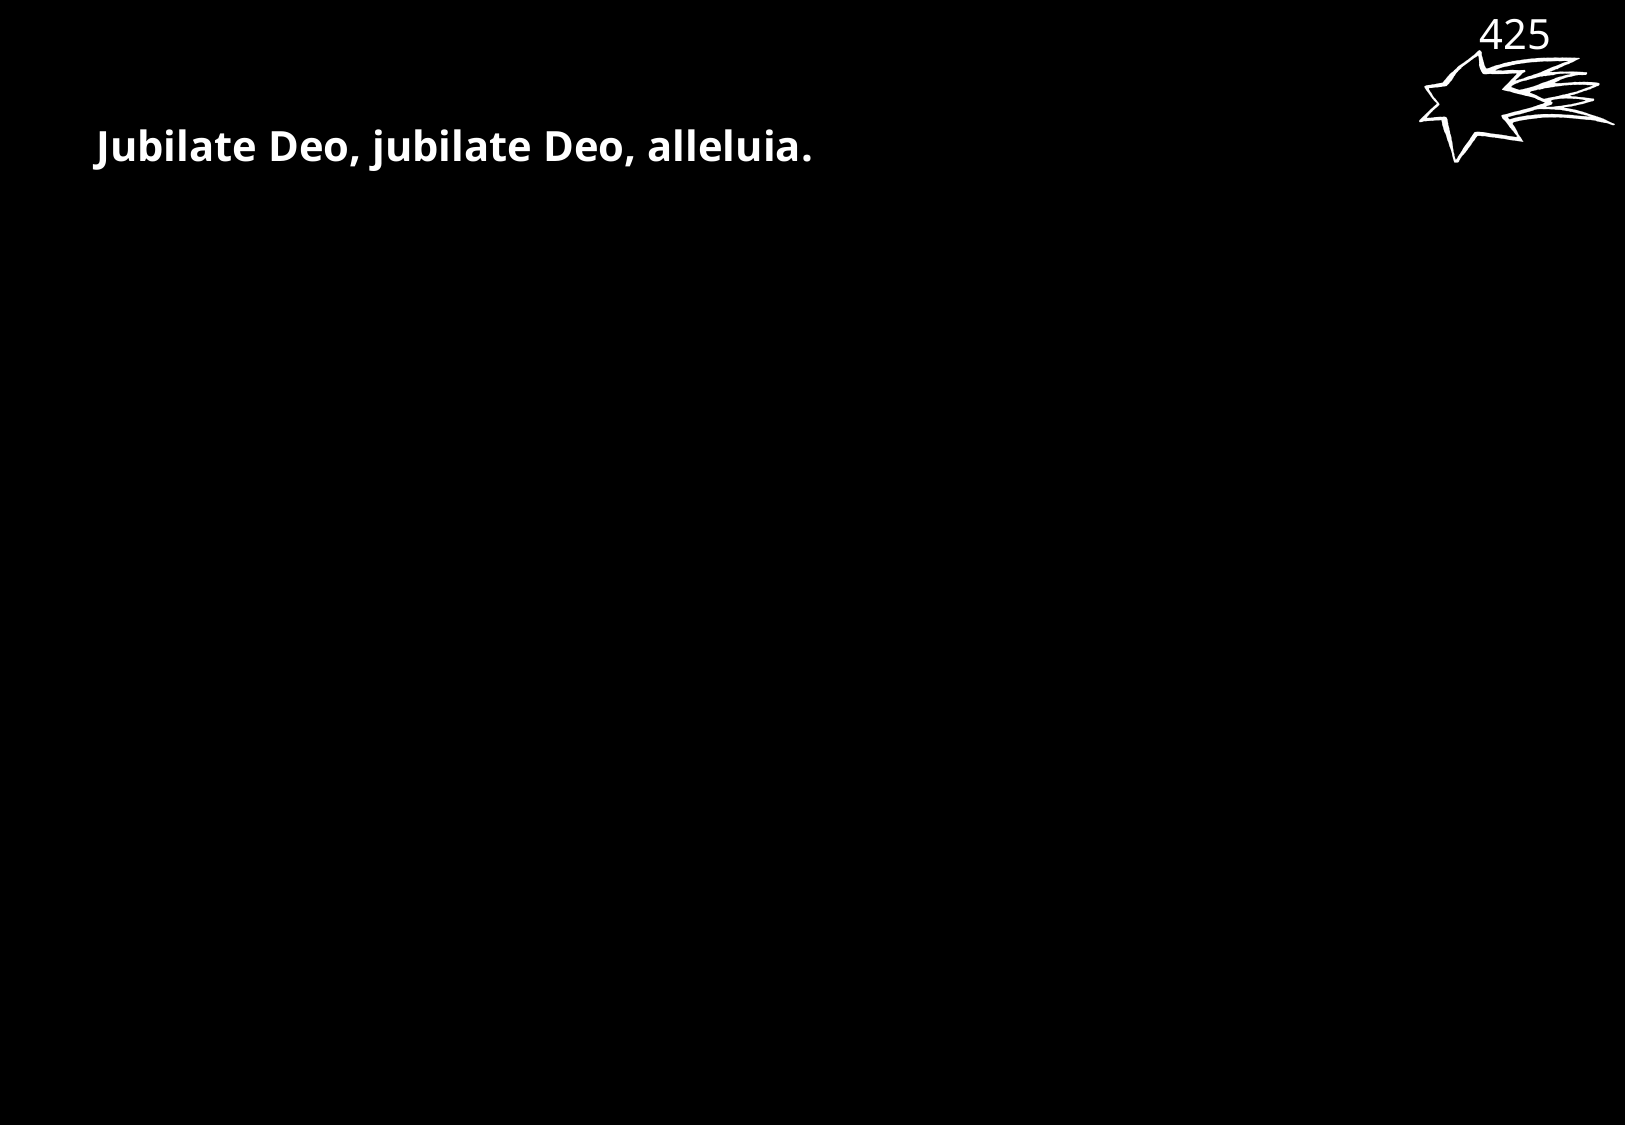

425
# Jubilate Deo, jubilate Deo, alleluia.